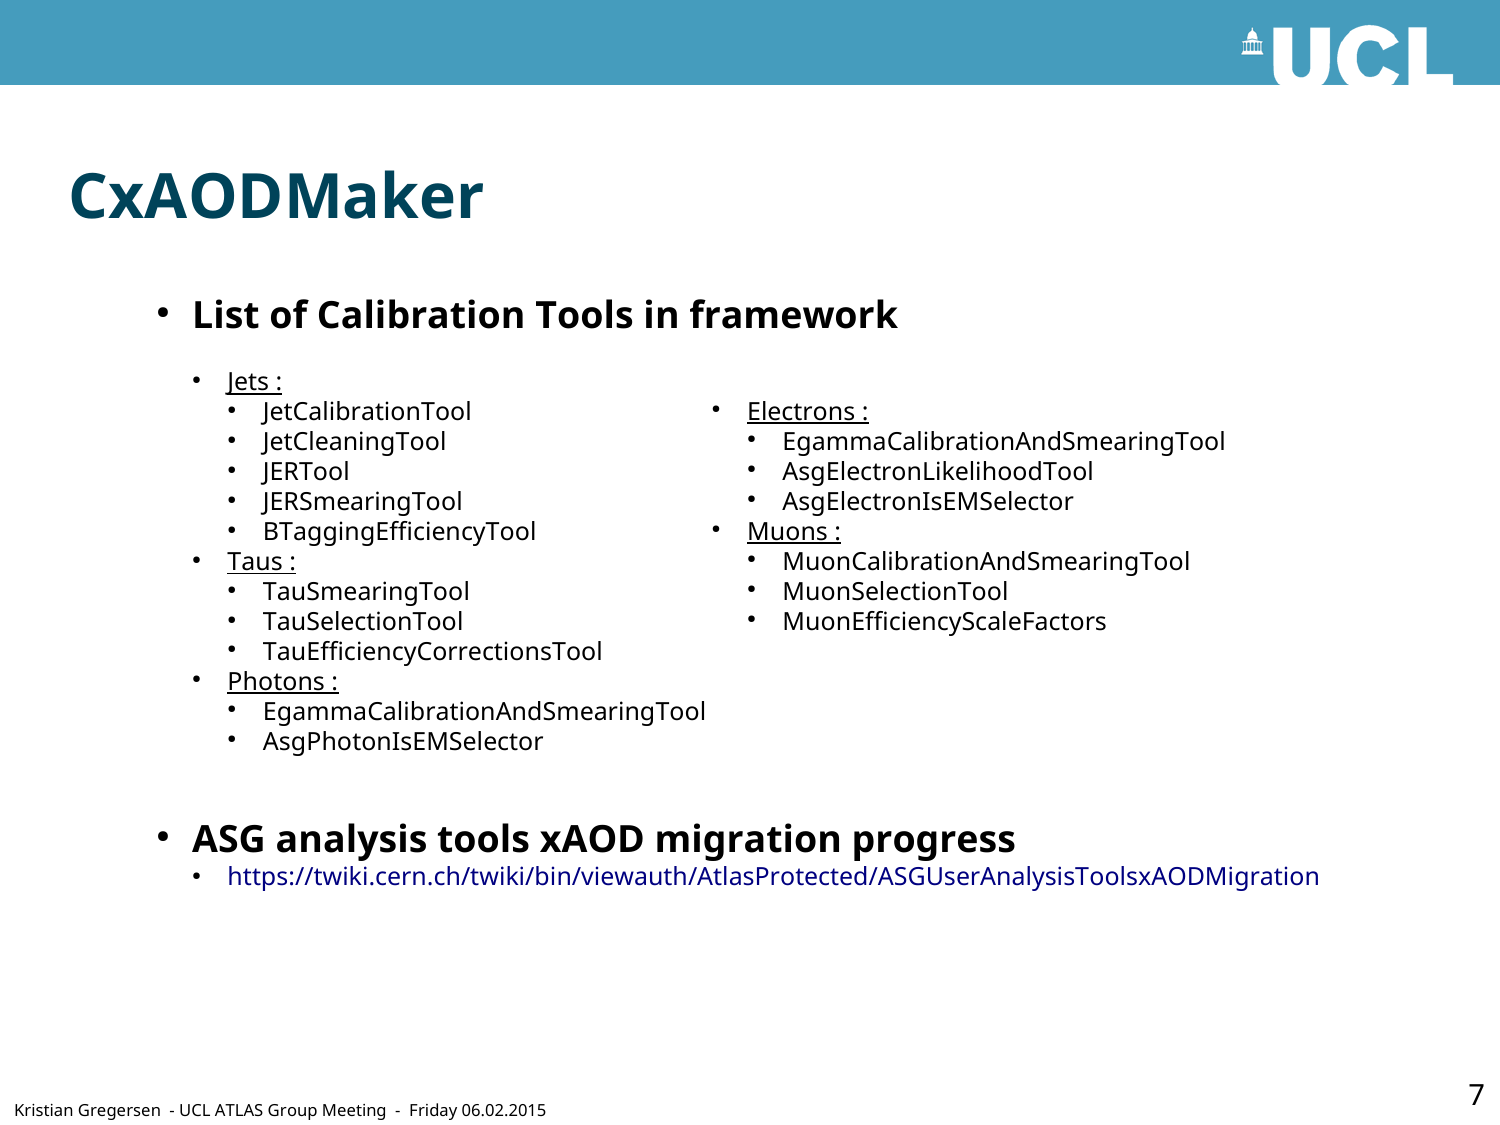

# CxAODMaker
List of Calibration Tools in framework
Jets :
JetCalibrationTool
JetCleaningTool
JERTool
JERSmearingTool
BTaggingEfficiencyTool
Taus :
TauSmearingTool
TauSelectionTool
TauEfficiencyCorrectionsTool
Photons :
EgammaCalibrationAndSmearingTool
AsgPhotonIsEMSelector
ASG analysis tools xAOD migration progress
https://twiki.cern.ch/twiki/bin/viewauth/AtlasProtected/ASGUserAnalysisToolsxAODMigration
Electrons :
EgammaCalibrationAndSmearingTool
AsgElectronLikelihoodTool
AsgElectronIsEMSelector
Muons :
MuonCalibrationAndSmearingTool
MuonSelectionTool
MuonEfficiencyScaleFactors
7